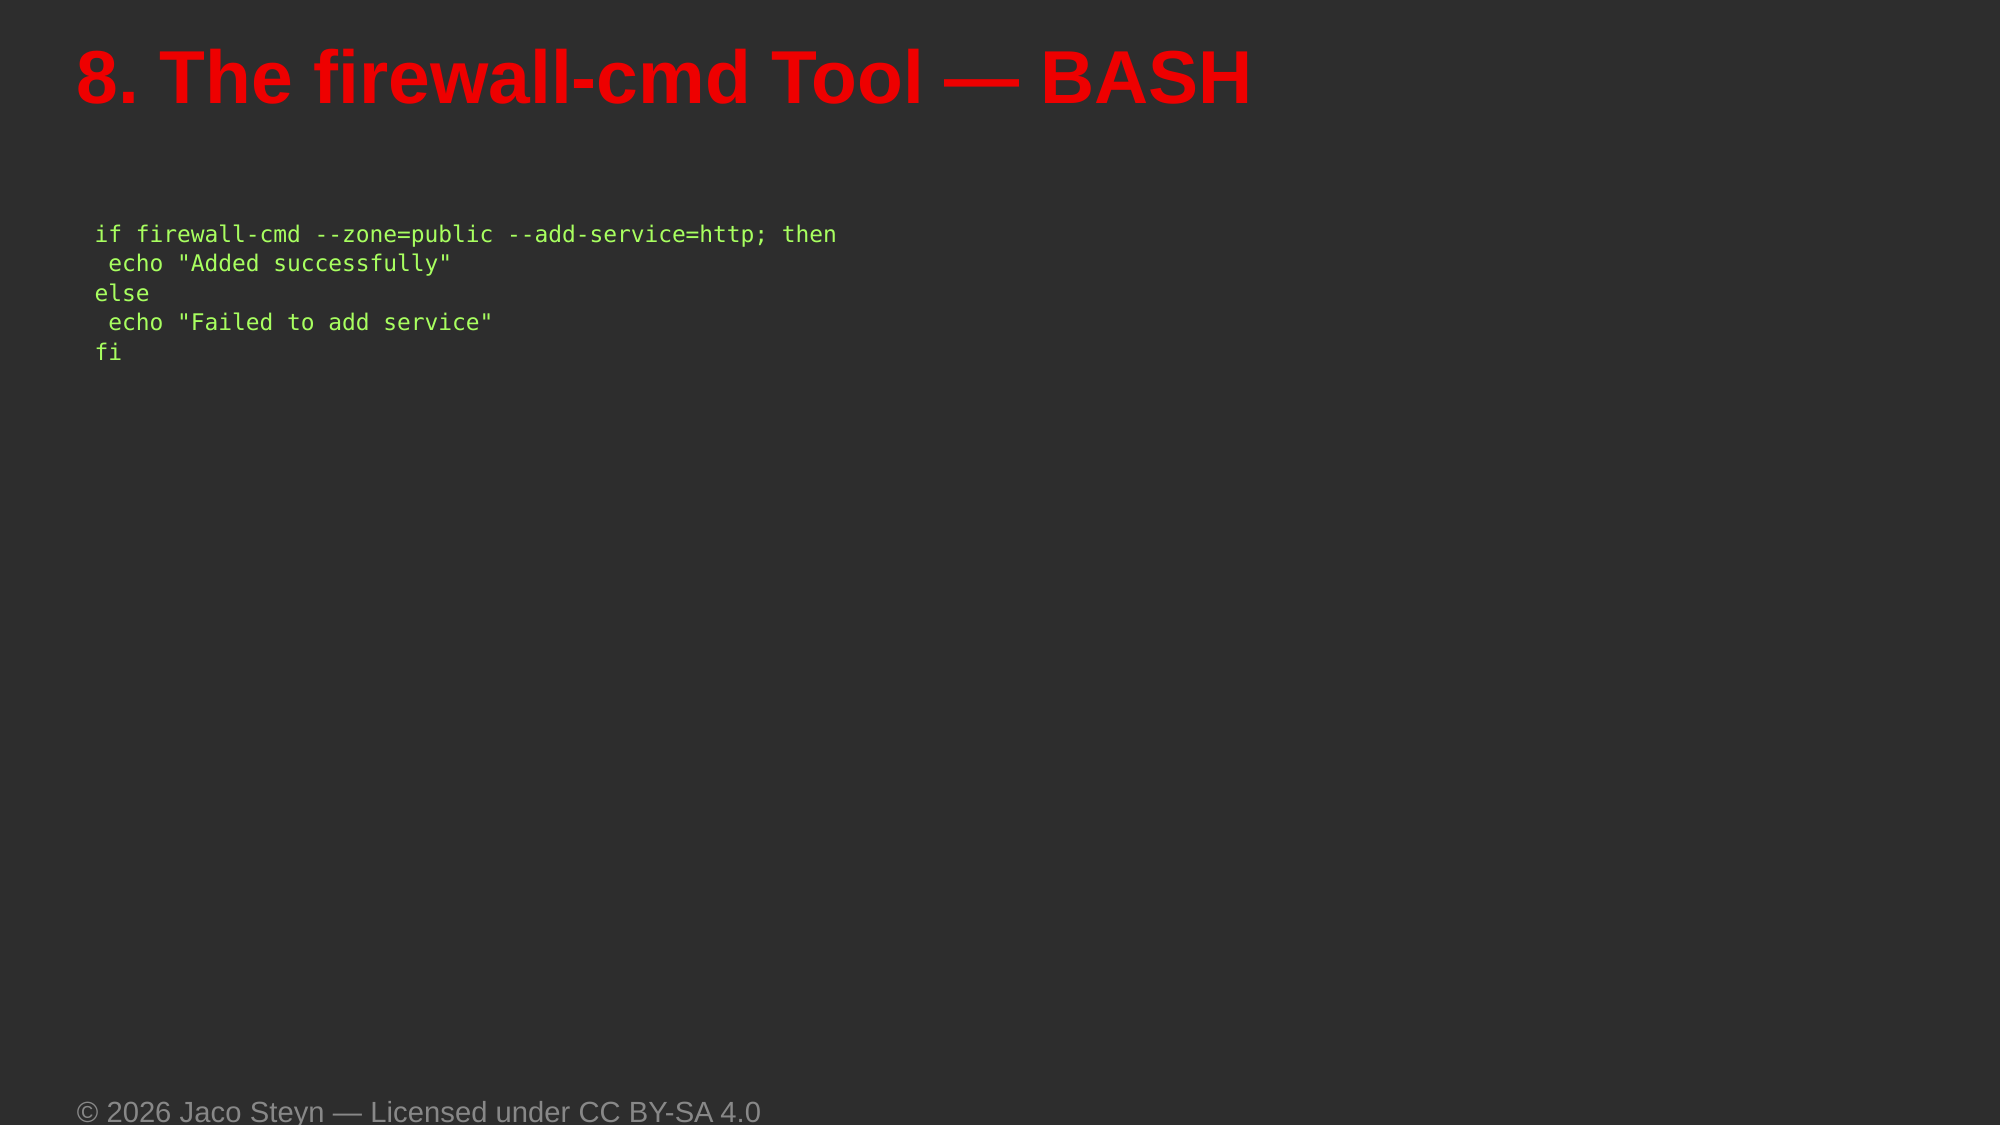

8. The firewall-cmd Tool — BASH
if firewall-cmd --zone=public --add-service=http; then
 echo "Added successfully"
else
 echo "Failed to add service"
fi
© 2026 Jaco Steyn — Licensed under CC BY-SA 4.0